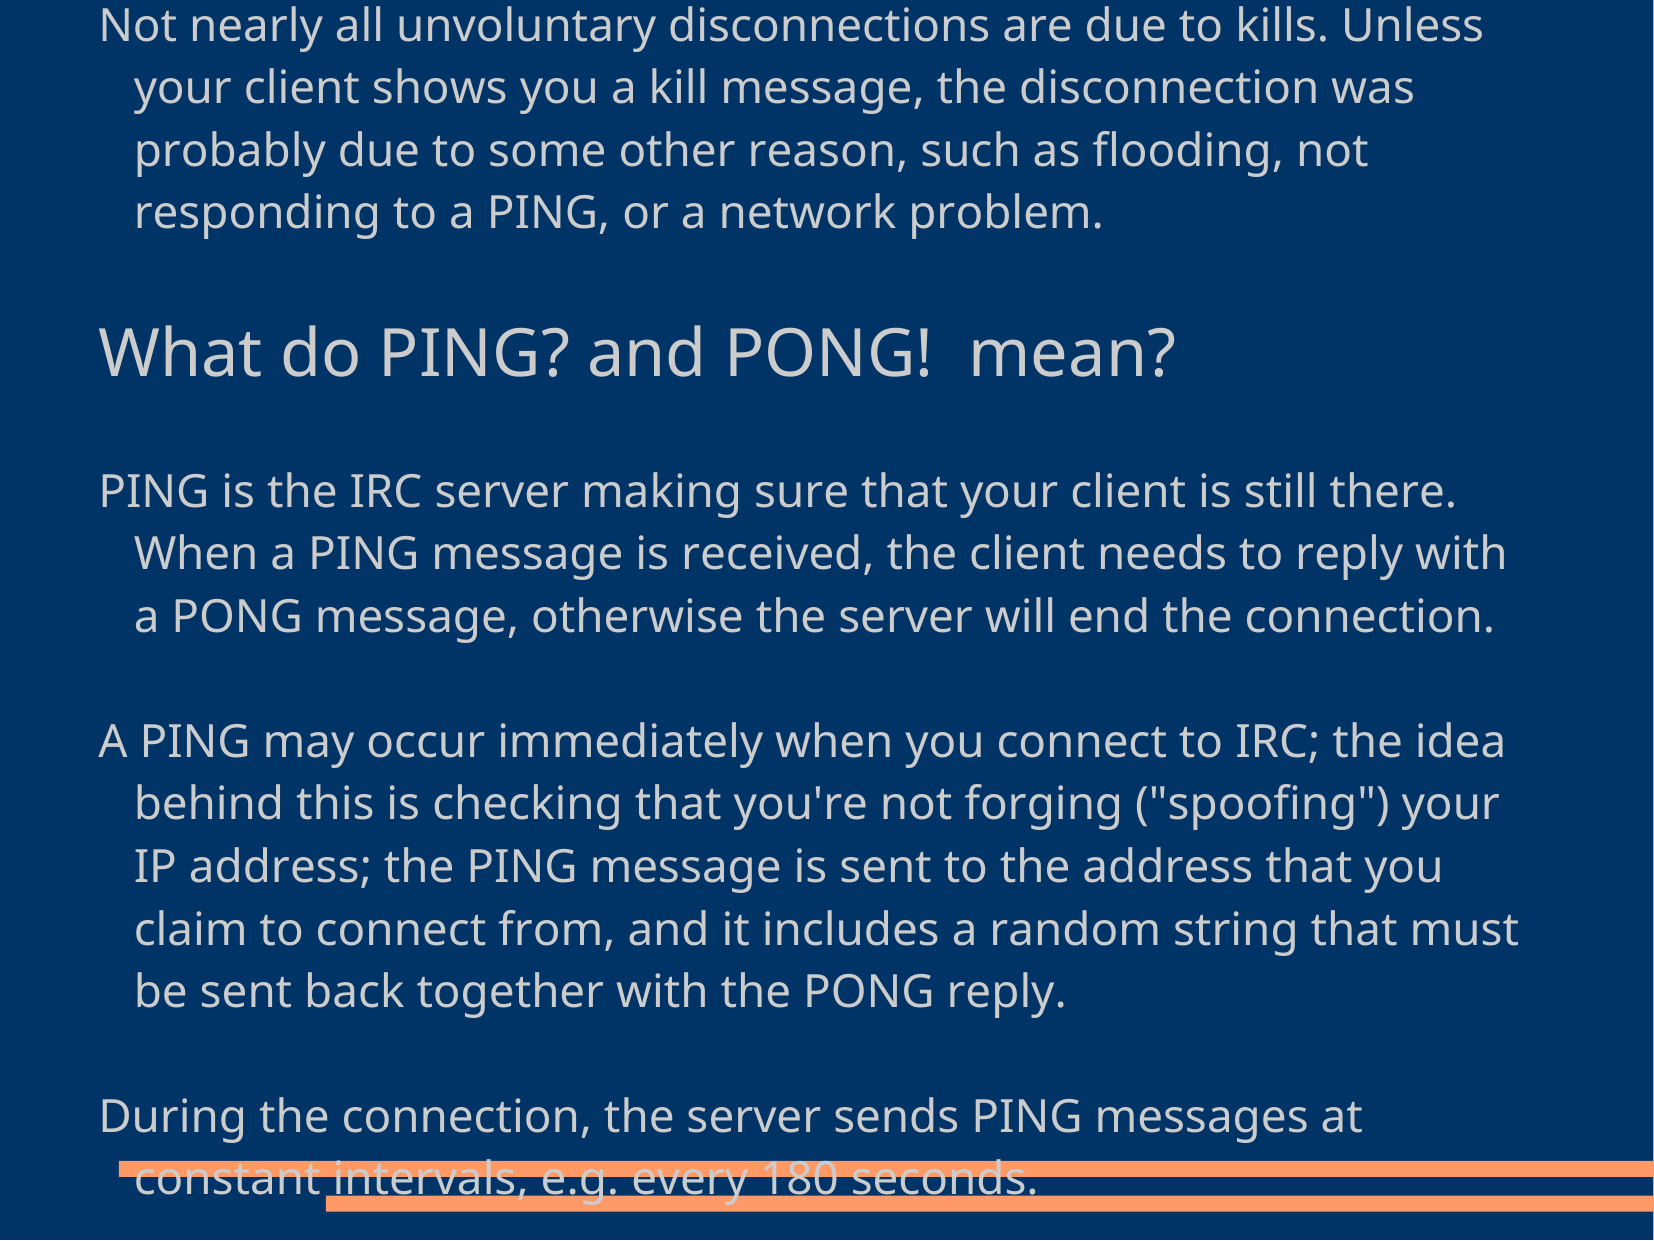

Not nearly all unvoluntary disconnections are due to kills. Unless your client shows you a kill message, the disconnection was probably due to some other reason, such as flooding, not responding to a PING, or a network problem.
What do PING? and PONG! mean?
PING is the IRC server making sure that your client is still there. When a PING message is received, the client needs to reply with a PONG message, otherwise the server will end the connection.
A PING may occur immediately when you connect to IRC; the idea behind this is checking that you're not forging ("spoofing") your IP address; the PING message is sent to the address that you claim to connect from, and it includes a random string that must be sent back together with the PONG reply.
During the connection, the server sends PING messages at constant intervals, e.g. every 180 seconds.
#